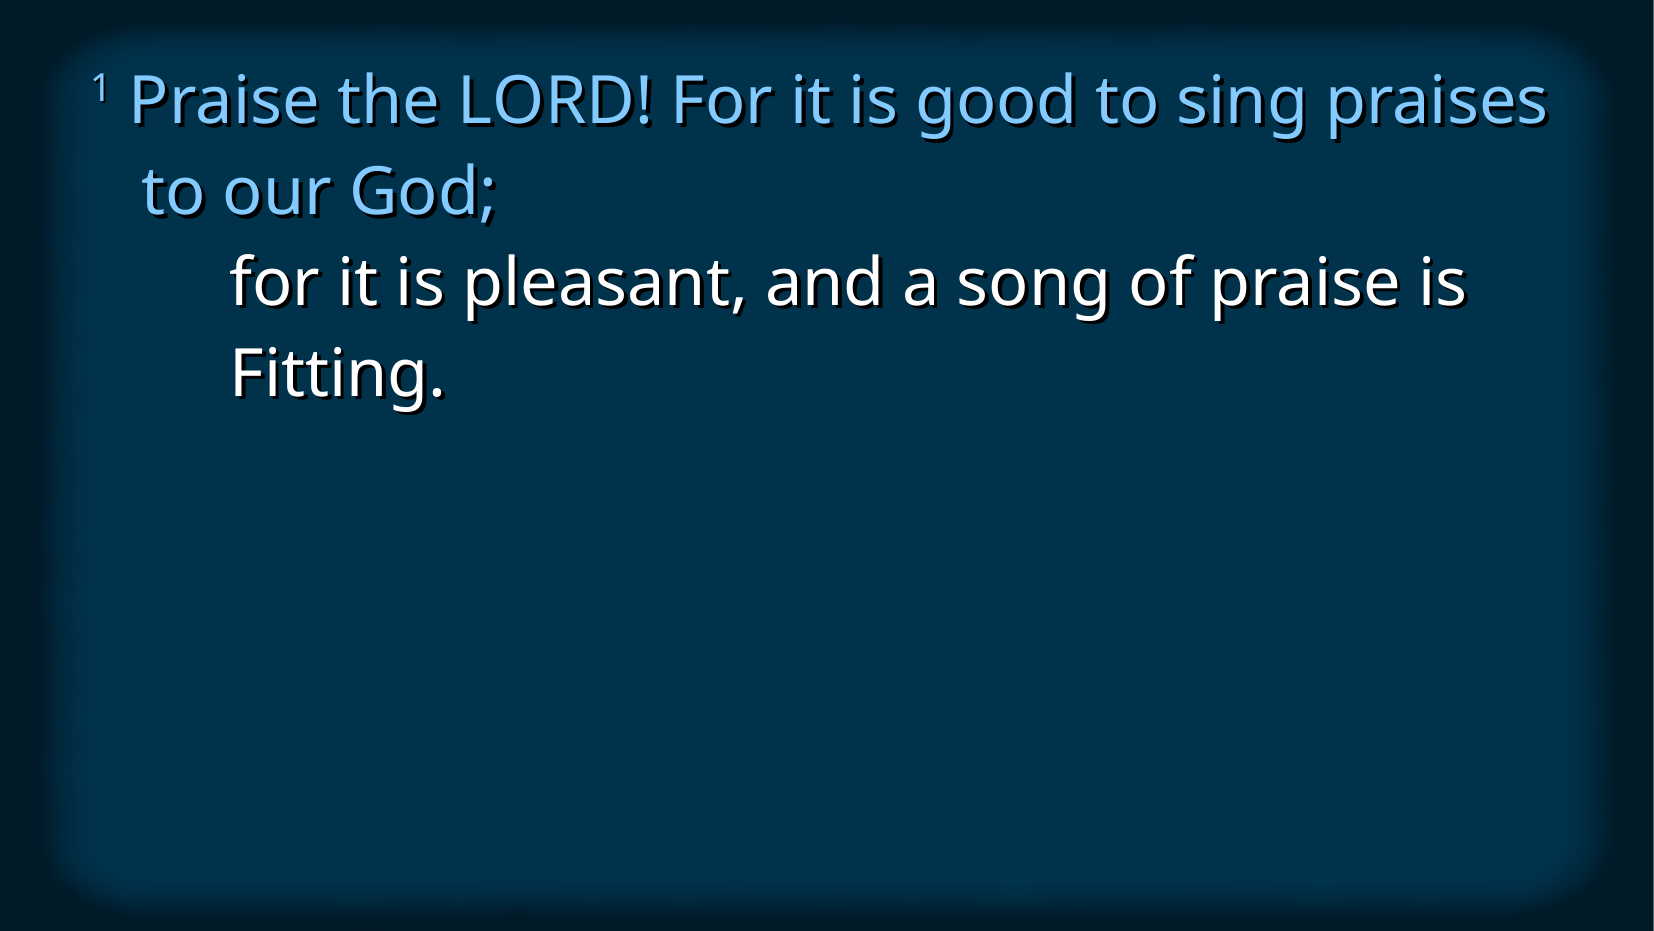

1 Praise the LORD! For it is good to sing praises
 to our God;
 for it is pleasant, and a song of praise is
 Fitting.